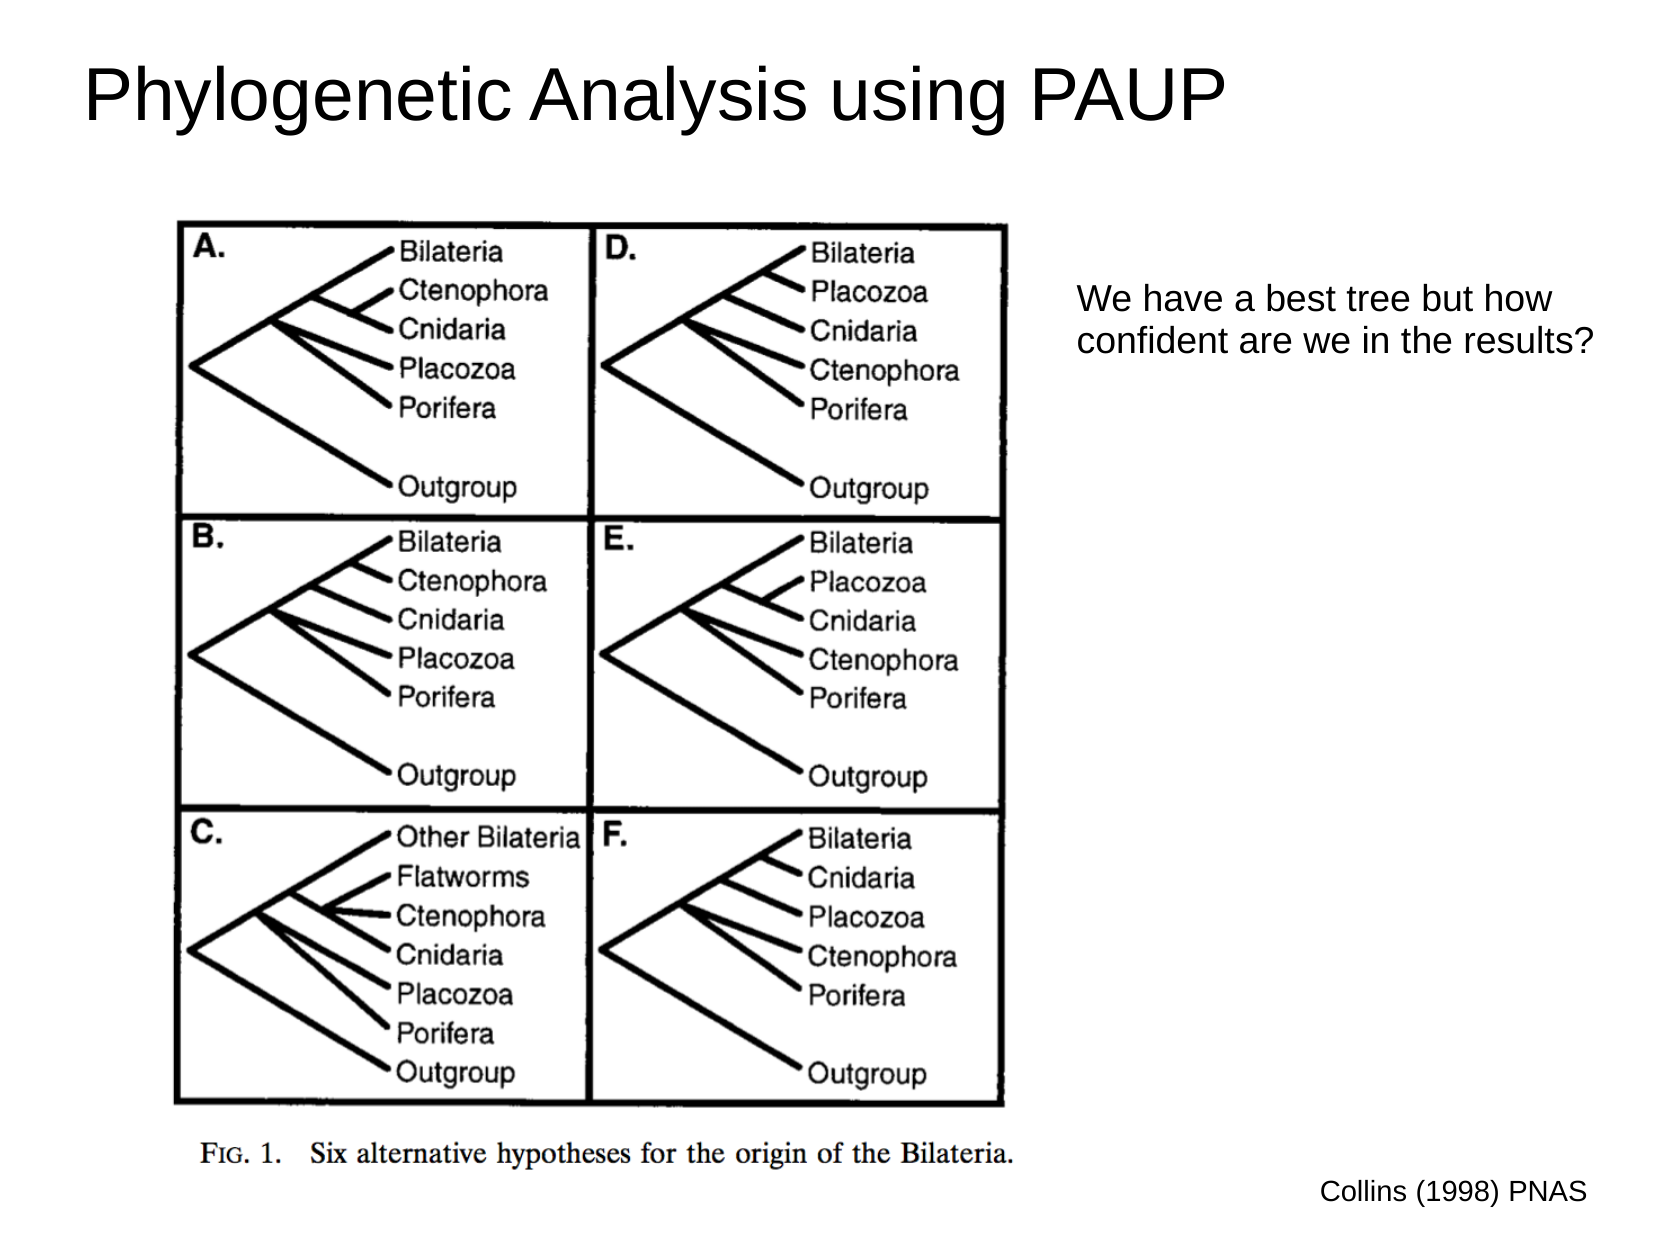

Phylogenetic Analysis using PAUP
We have a best tree but how
confident are we in the results?
Collins (1998) PNAS